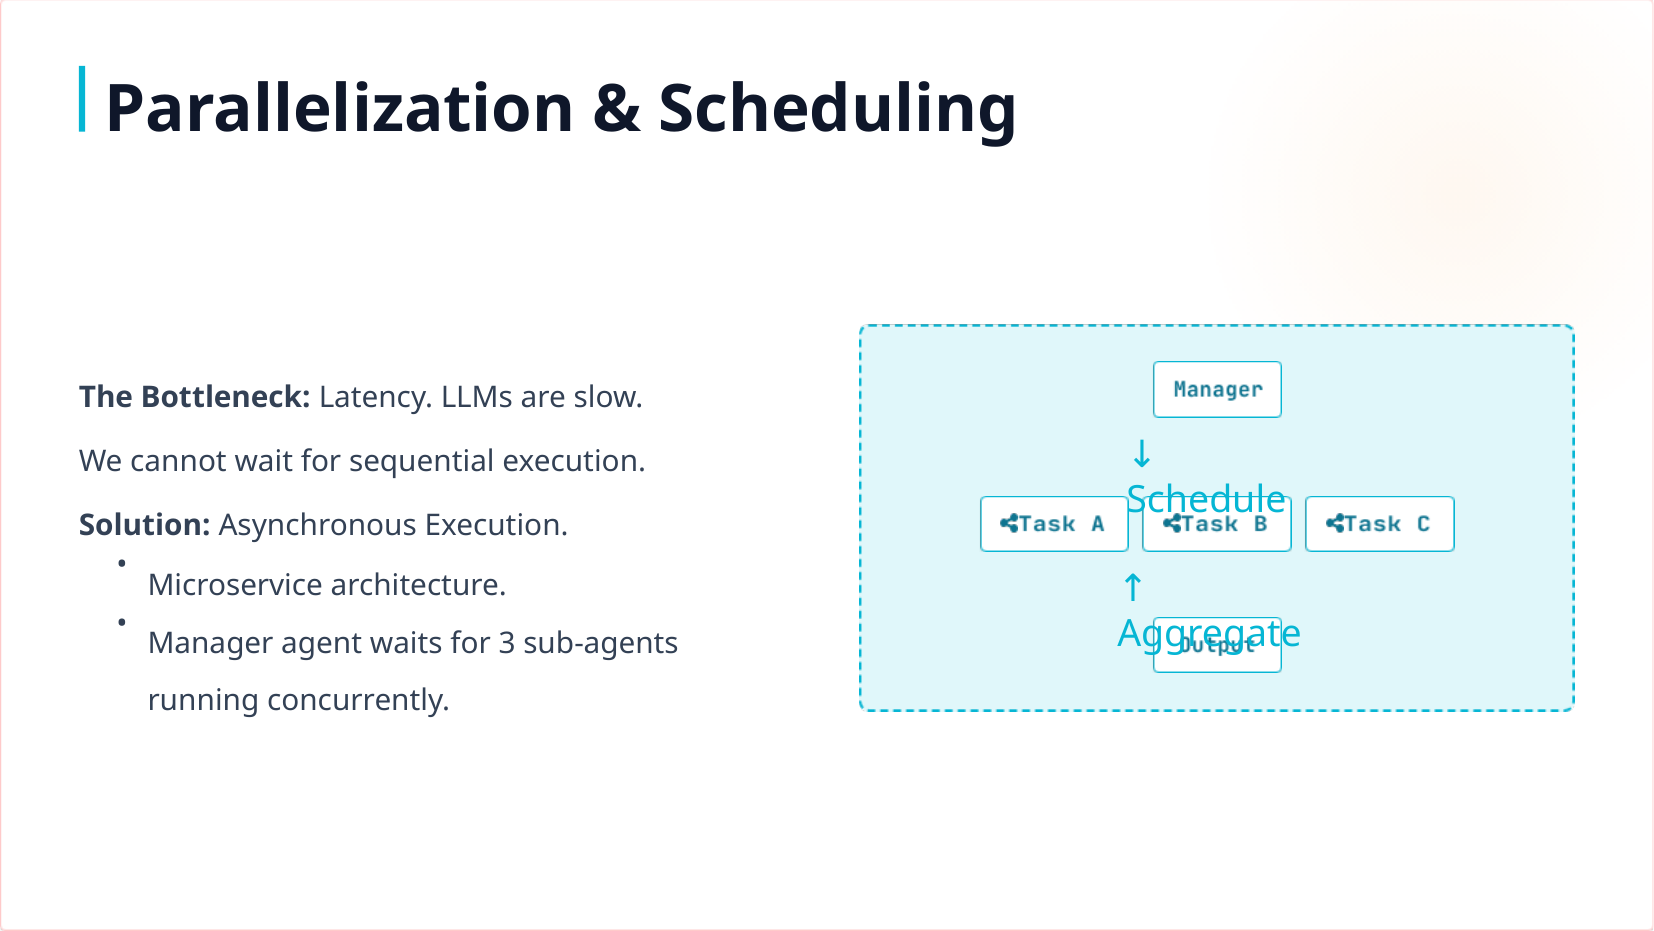

Parallelization & Scheduling
The Bottleneck: Latency. LLMs are slow.
We cannot wait for sequential execution.
↓ Schedule
Solution: Asynchronous Execution.
Microservice architecture.
•
↑ Aggregate
Manager agent waits for 3 sub-agents running concurrently.
•